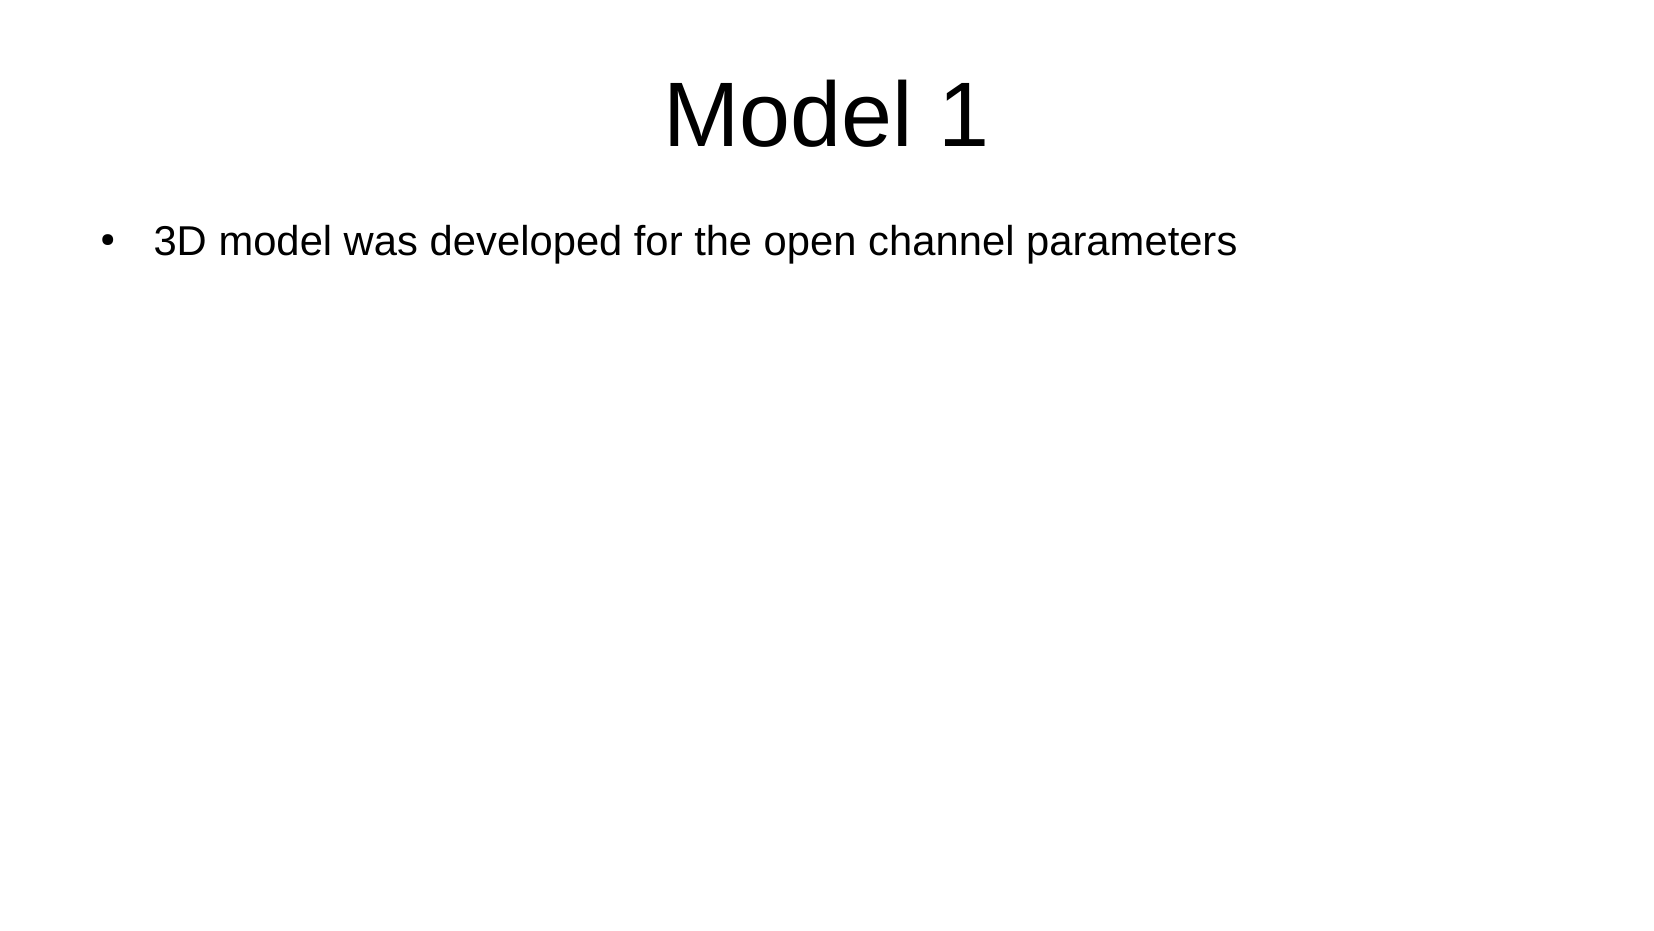

Model 1
# 3D model was developed for the open channel parameters